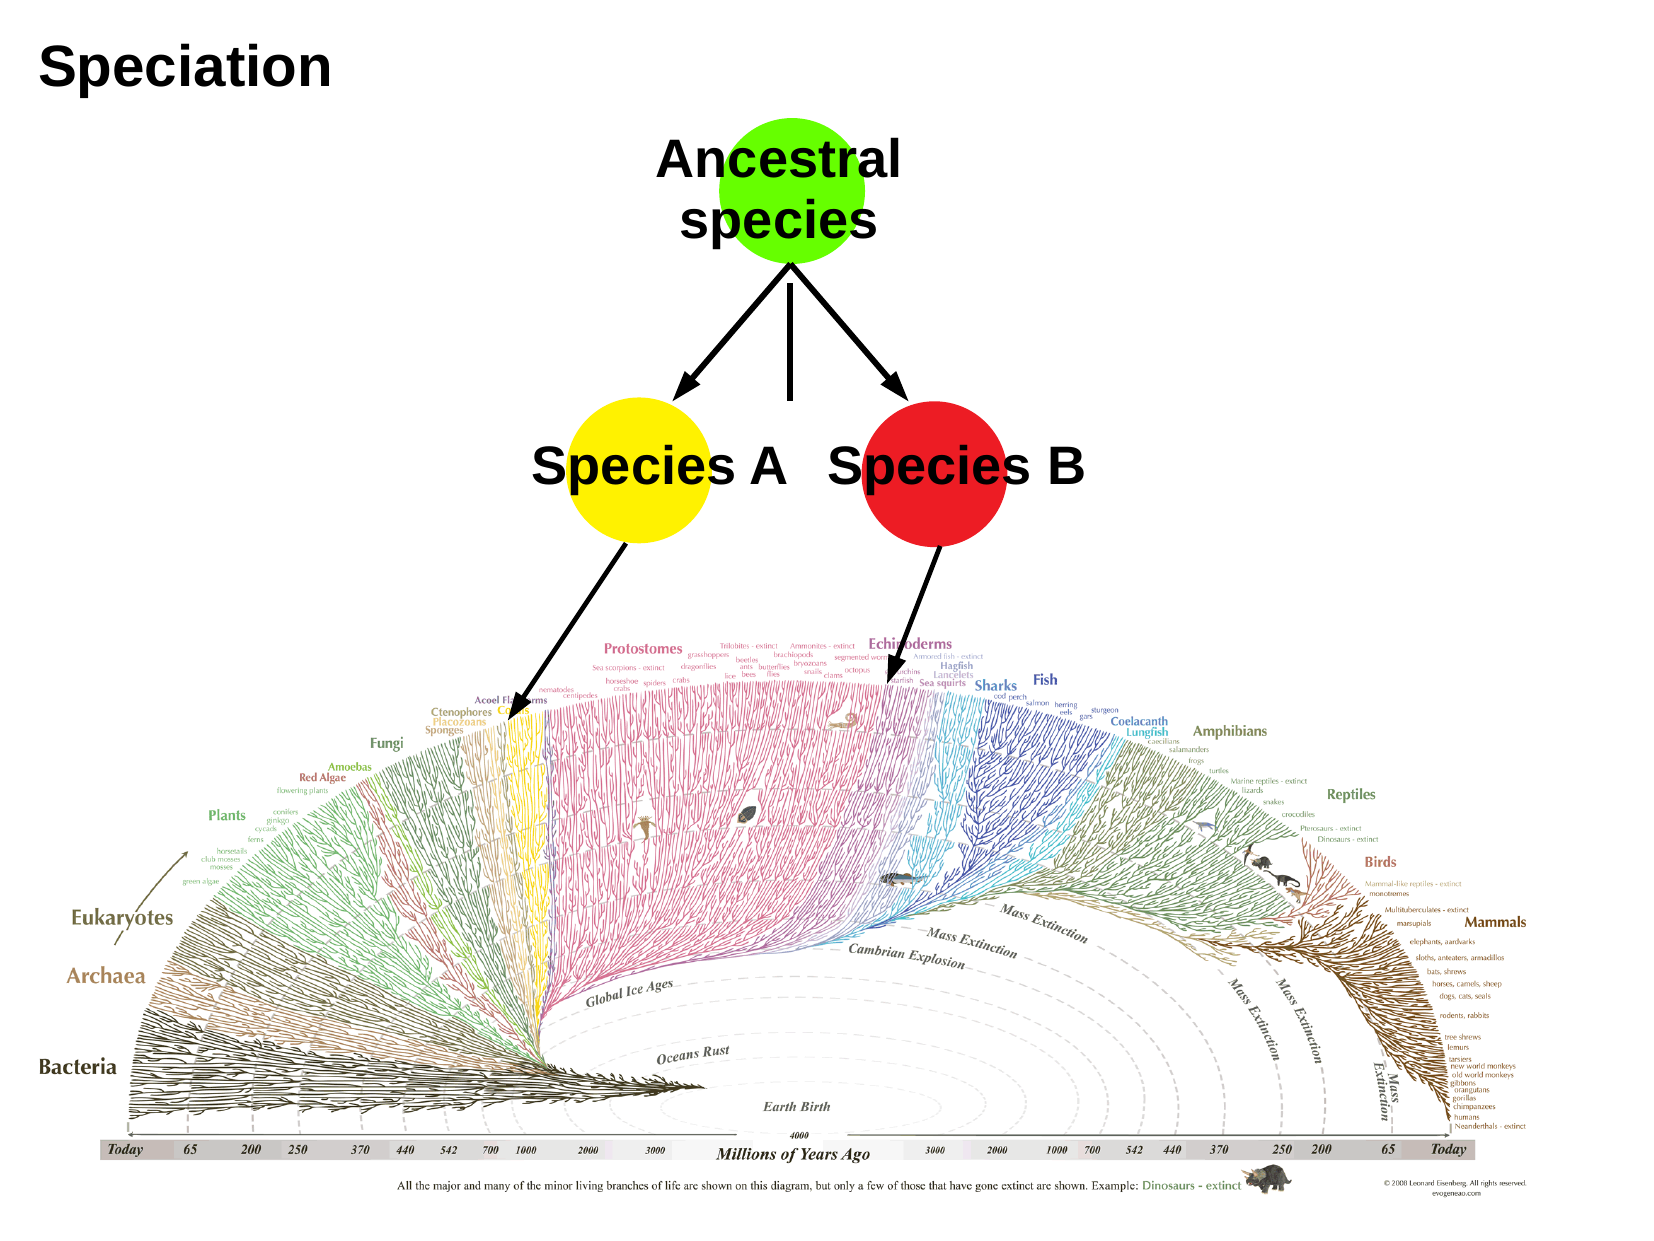

Speciation
Ancestral
species
Species A
Species B